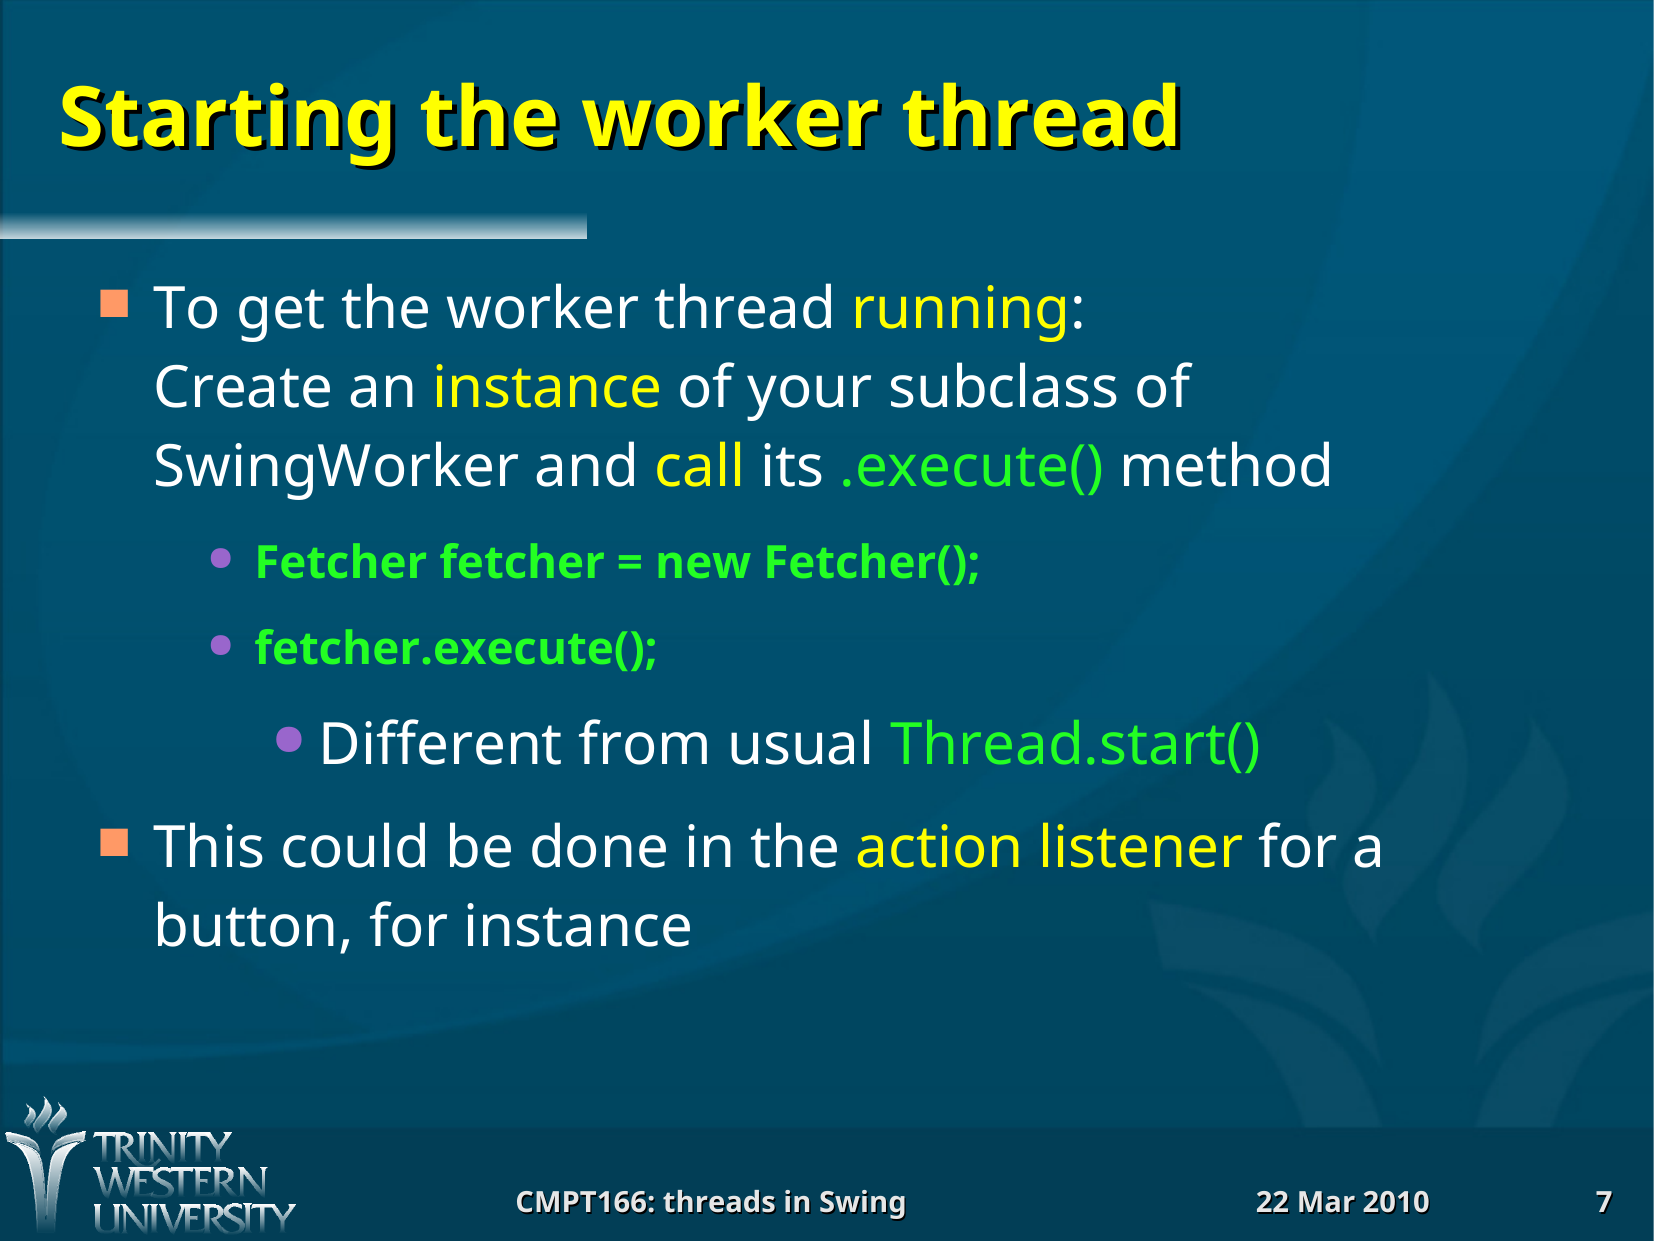

# Starting the worker thread
To get the worker thread running:
Create an instance of your subclass of SwingWorker and call its .execute() method
Fetcher fetcher = new Fetcher();
fetcher.execute();
Different from usual Thread.start()
This could be done in the action listener for a button, for instance
CMPT166: threads in Swing
22 Mar 2010
7